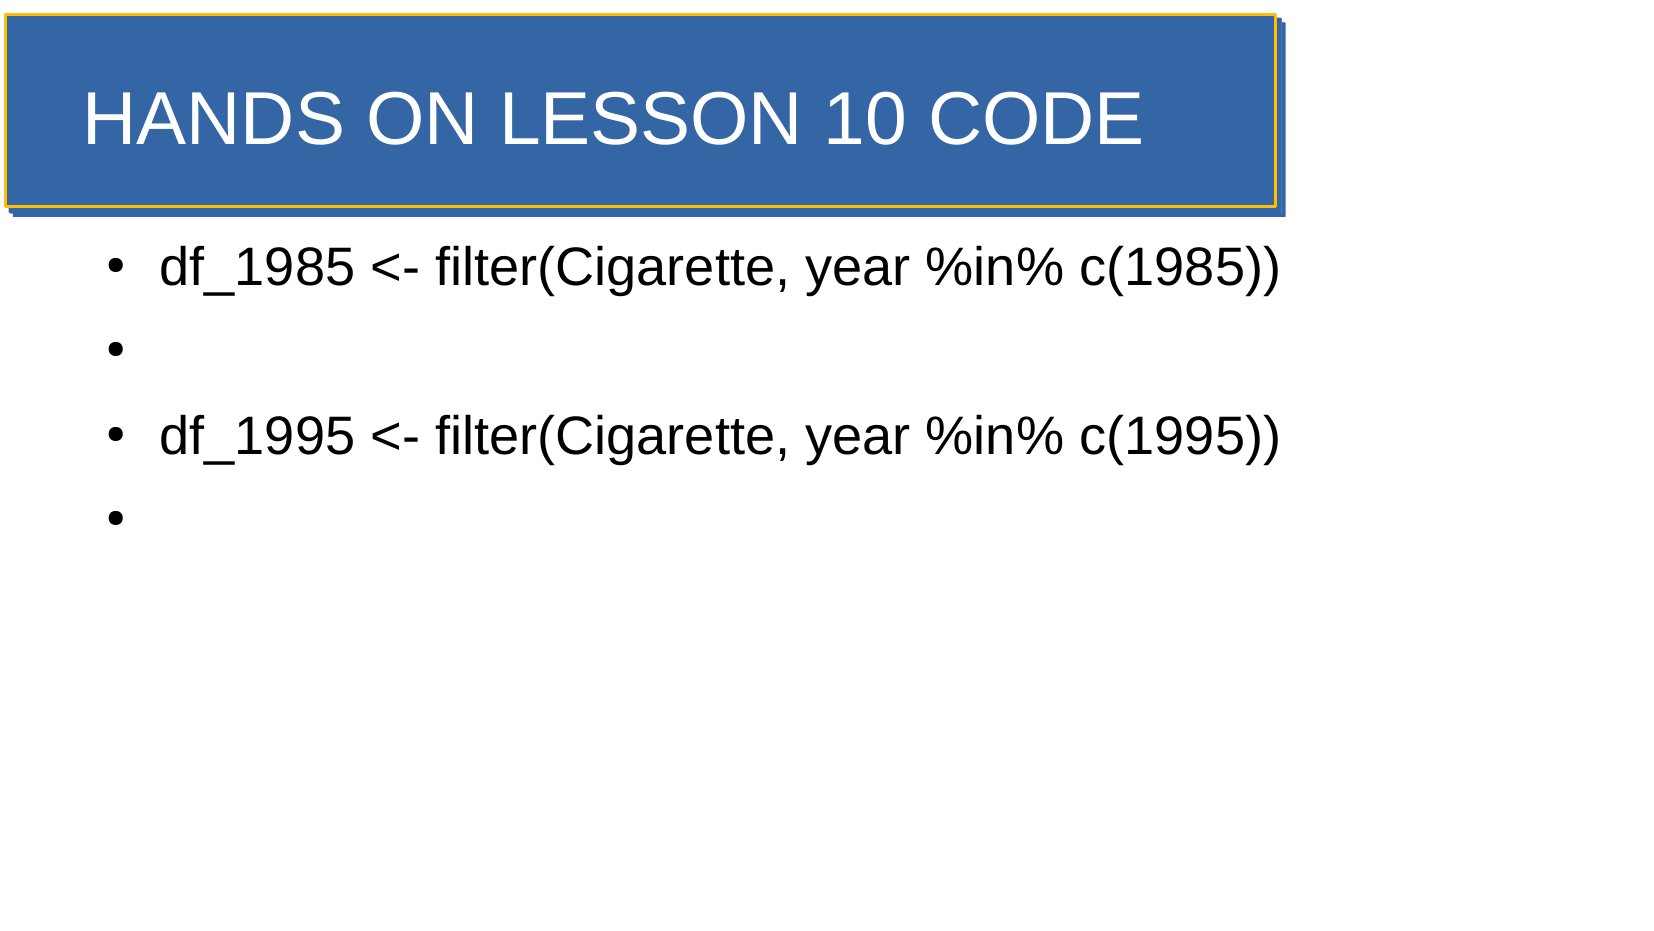

# HANDS ON LESSON 10 CODE
df_1985 <- filter(Cigarette, year %in% c(1985))
df_1995 <- filter(Cigarette, year %in% c(1995))